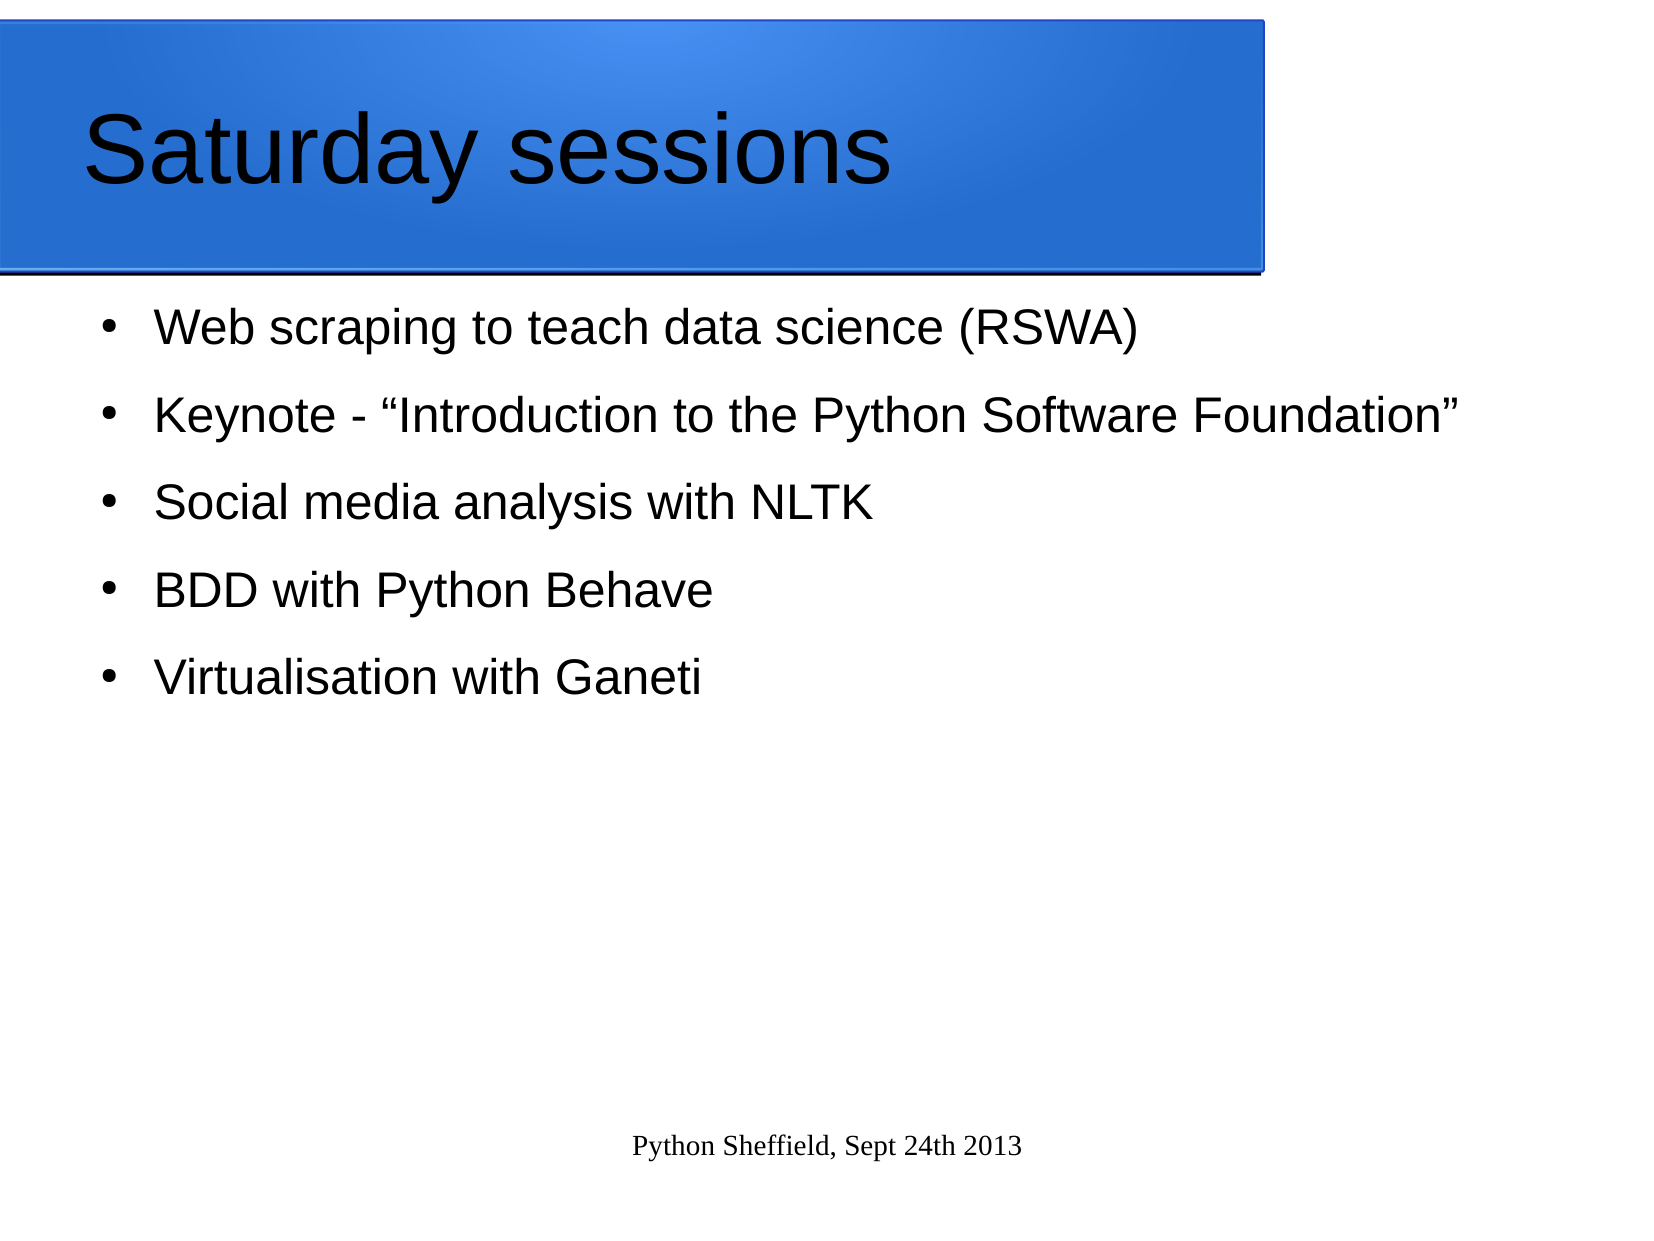

# Saturday sessions
Web scraping to teach data science (RSWA)
Keynote - “Introduction to the Python Software Foundation”
Social media analysis with NLTK
BDD with Python Behave
Virtualisation with Ganeti
Python Sheffield, Sept 24th 2013